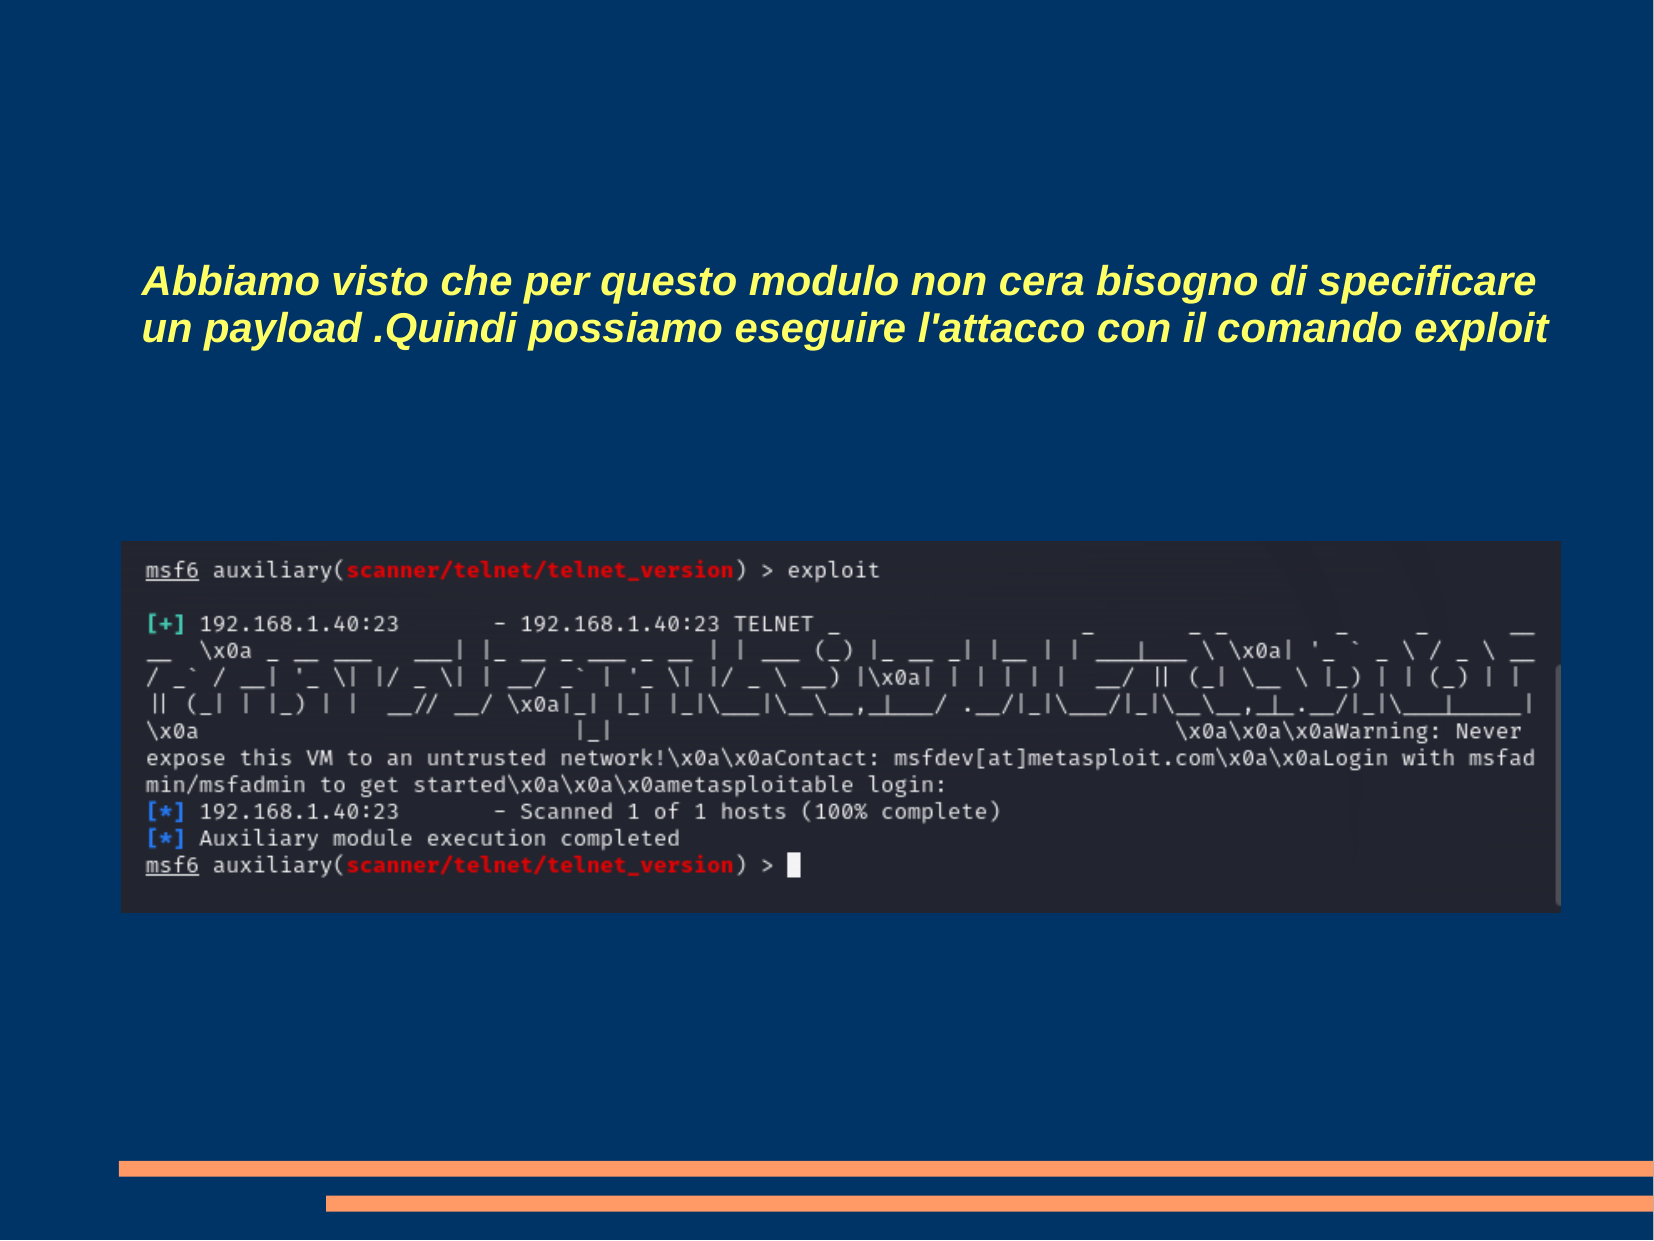

# Abbiamo visto che per questo modulo non cera bisogno di specificare un payload .Quindi possiamo eseguire l'attacco con il comando exploit